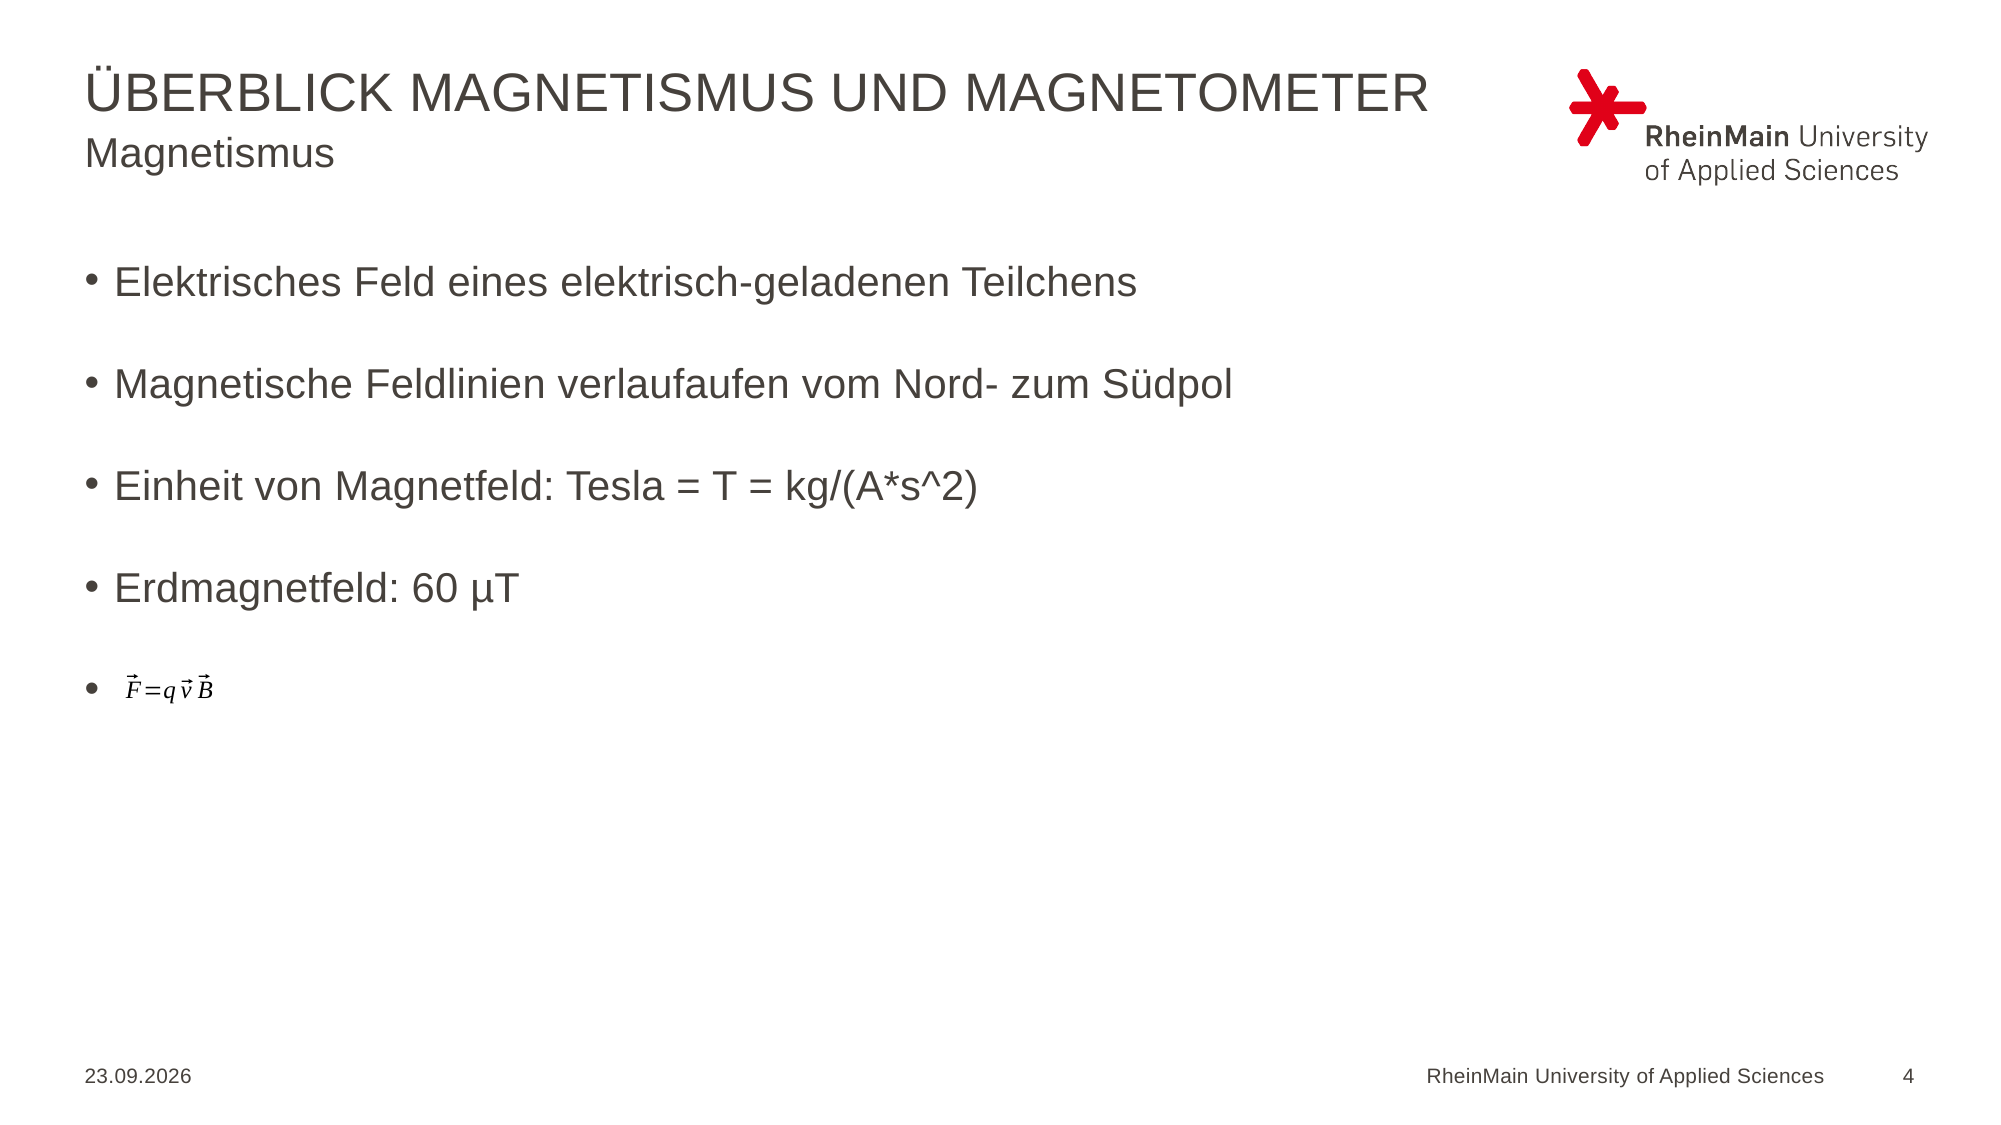

Überblick Magnetismus und magnetometer
Magnetismus
# Elektrisches Feld eines elektrisch-geladenen Teilchens
Magnetische Feldlinien verlaufaufen vom Nord- zum Südpol
Einheit von Magnetfeld: Tesla = T = kg/(A*s^2)
Erdmagnetfeld: 60 µT
RheinMain University of Applied Sciences